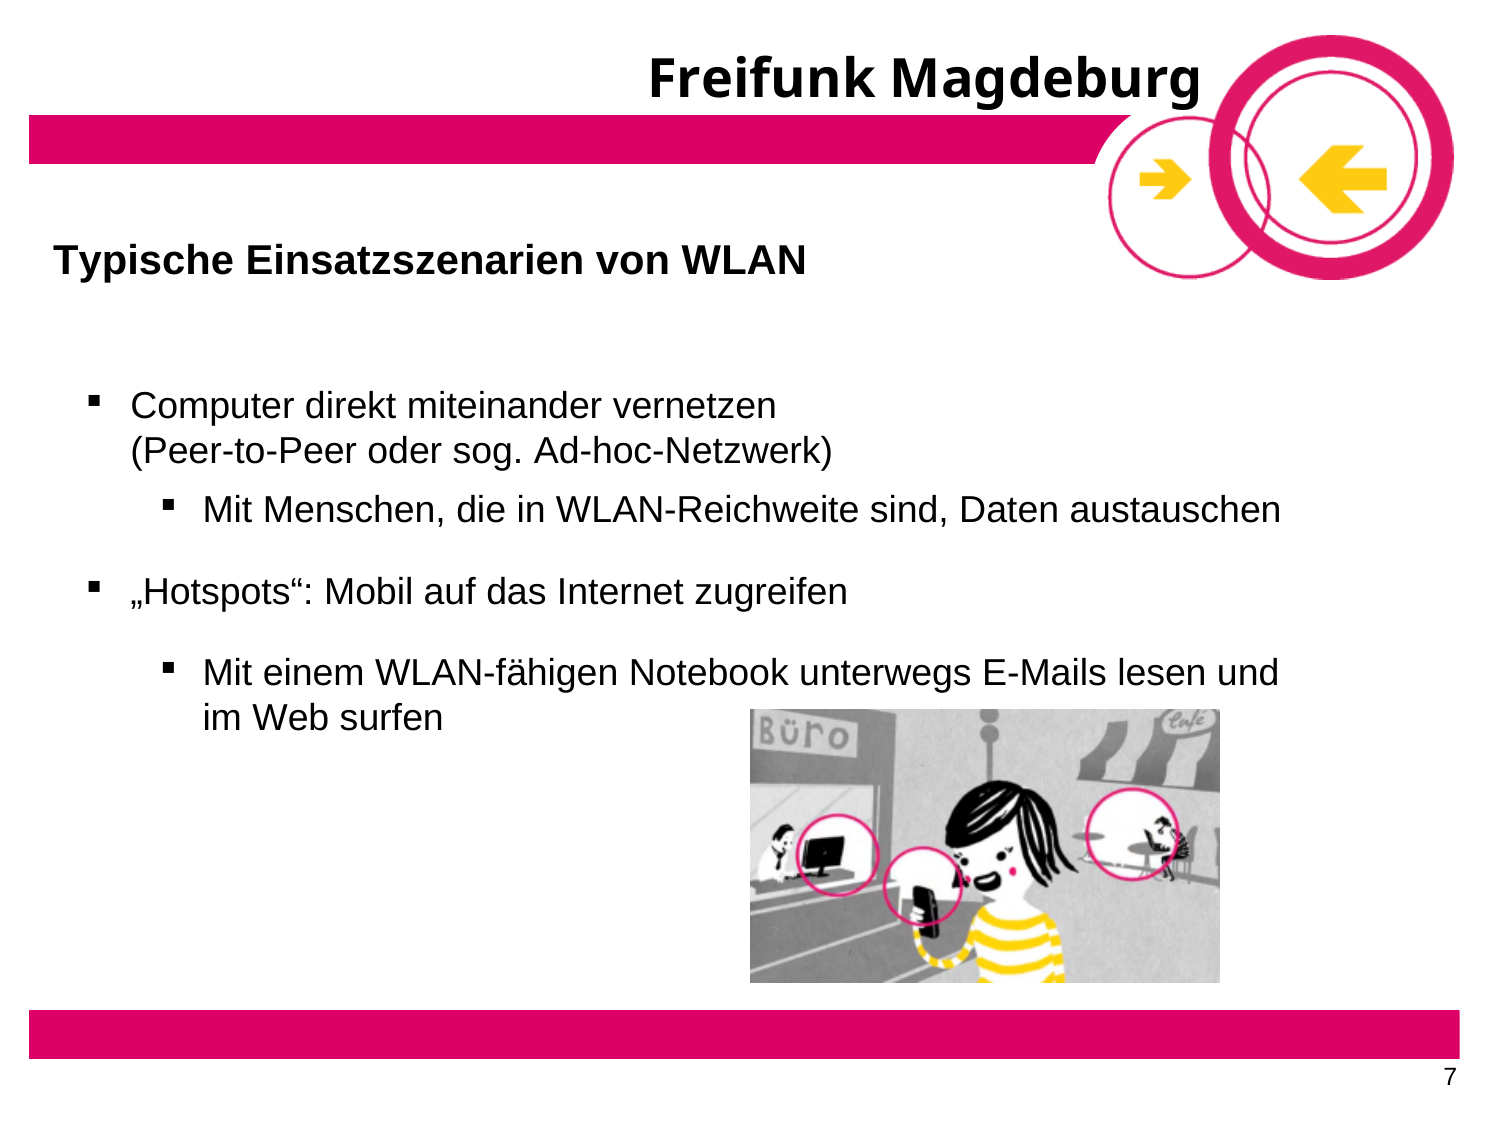

Typische Einsatzszenarien von WLAN
Computer direkt miteinander vernetzen
(Peer-to-Peer oder sog. Ad-hoc-Netzwerk)
Mit Menschen, die in WLAN-Reichweite sind, Daten austauschen
„Hotspots“: Mobil auf das Internet zugreifen
Mit einem WLAN-fähigen Notebook unterwegs E-Mails lesen und im Web surfen
7